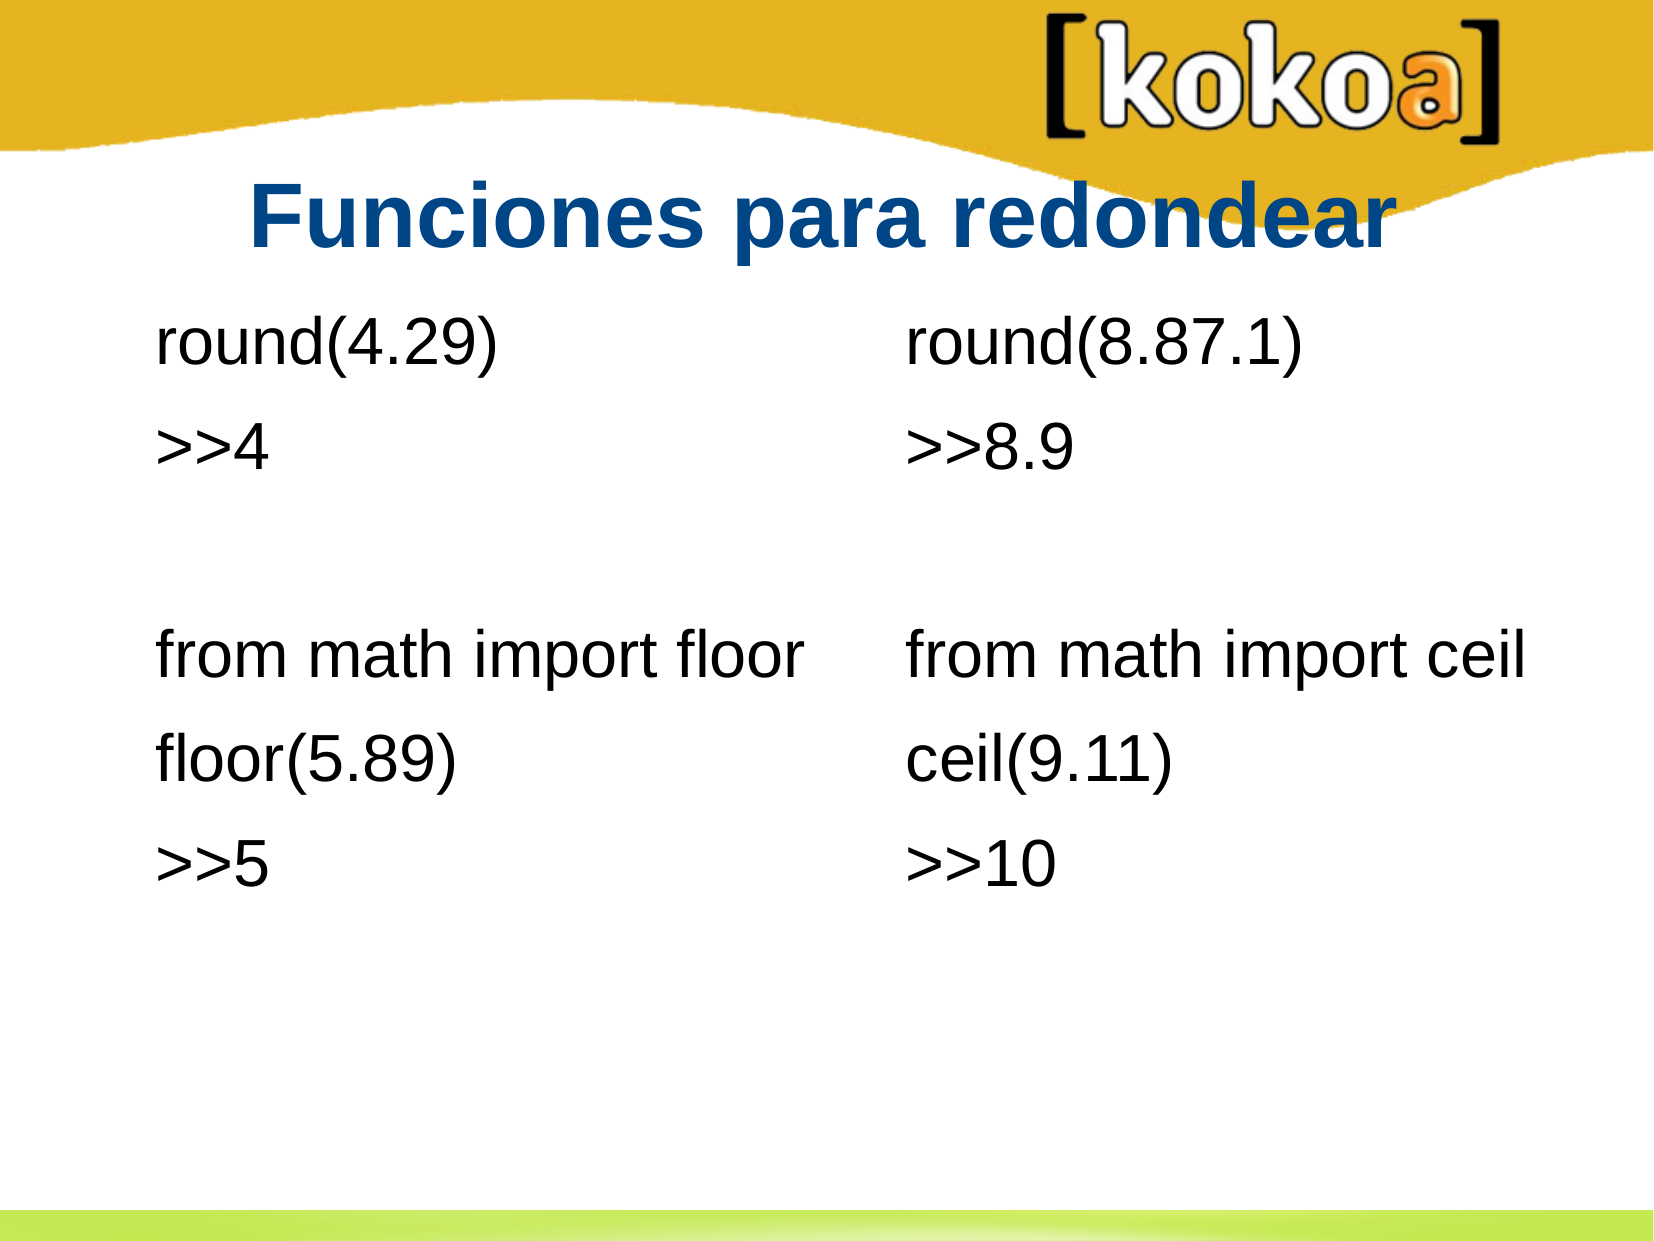

# Funciones para redondear
round(4.29)						round(8.87.1)
>>4									>>8.9
from math import floor		from math import ceil
floor(5.89)						ceil(9.11)
>>5									>>10